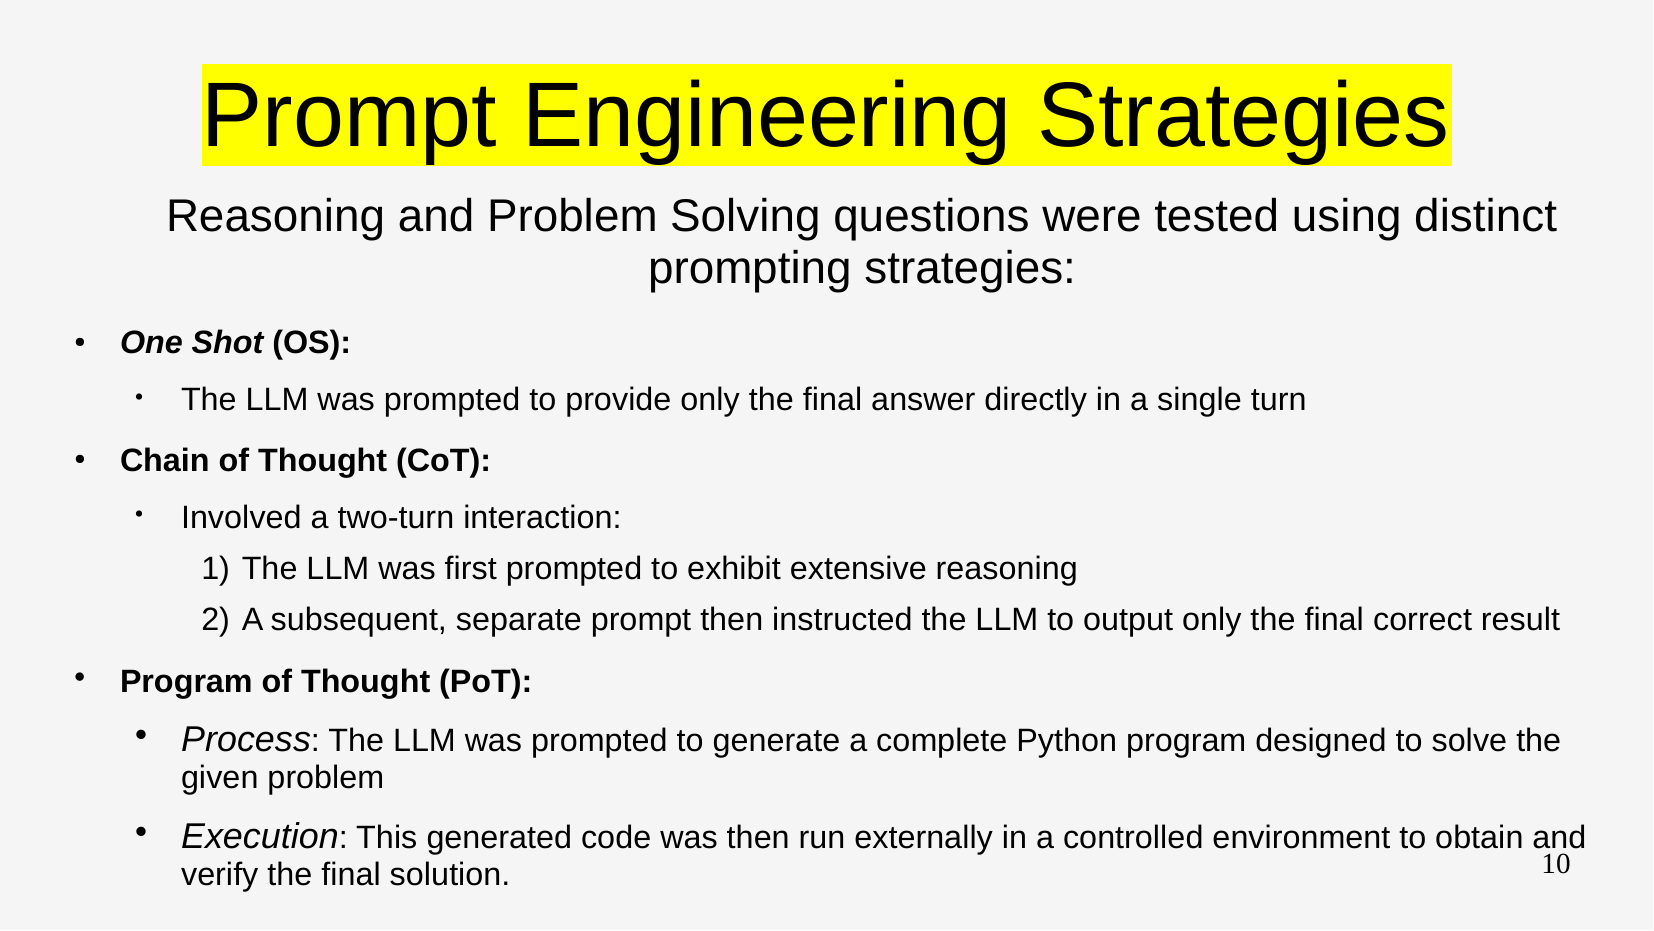

# Prompt Engineering Strategies
Reasoning and Problem Solving questions were tested using distinct prompting strategies:
One Shot (OS):
The LLM was prompted to provide only the final answer directly in a single turn
Chain of Thought (CoT):
Involved a two-turn interaction:
The LLM was first prompted to exhibit extensive reasoning
A subsequent, separate prompt then instructed the LLM to output only the final correct result
Program of Thought (PoT):
Process: The LLM was prompted to generate a complete Python program designed to solve the given problem
Execution: This generated code was then run externally in a controlled environment to obtain and verify the final solution.
10